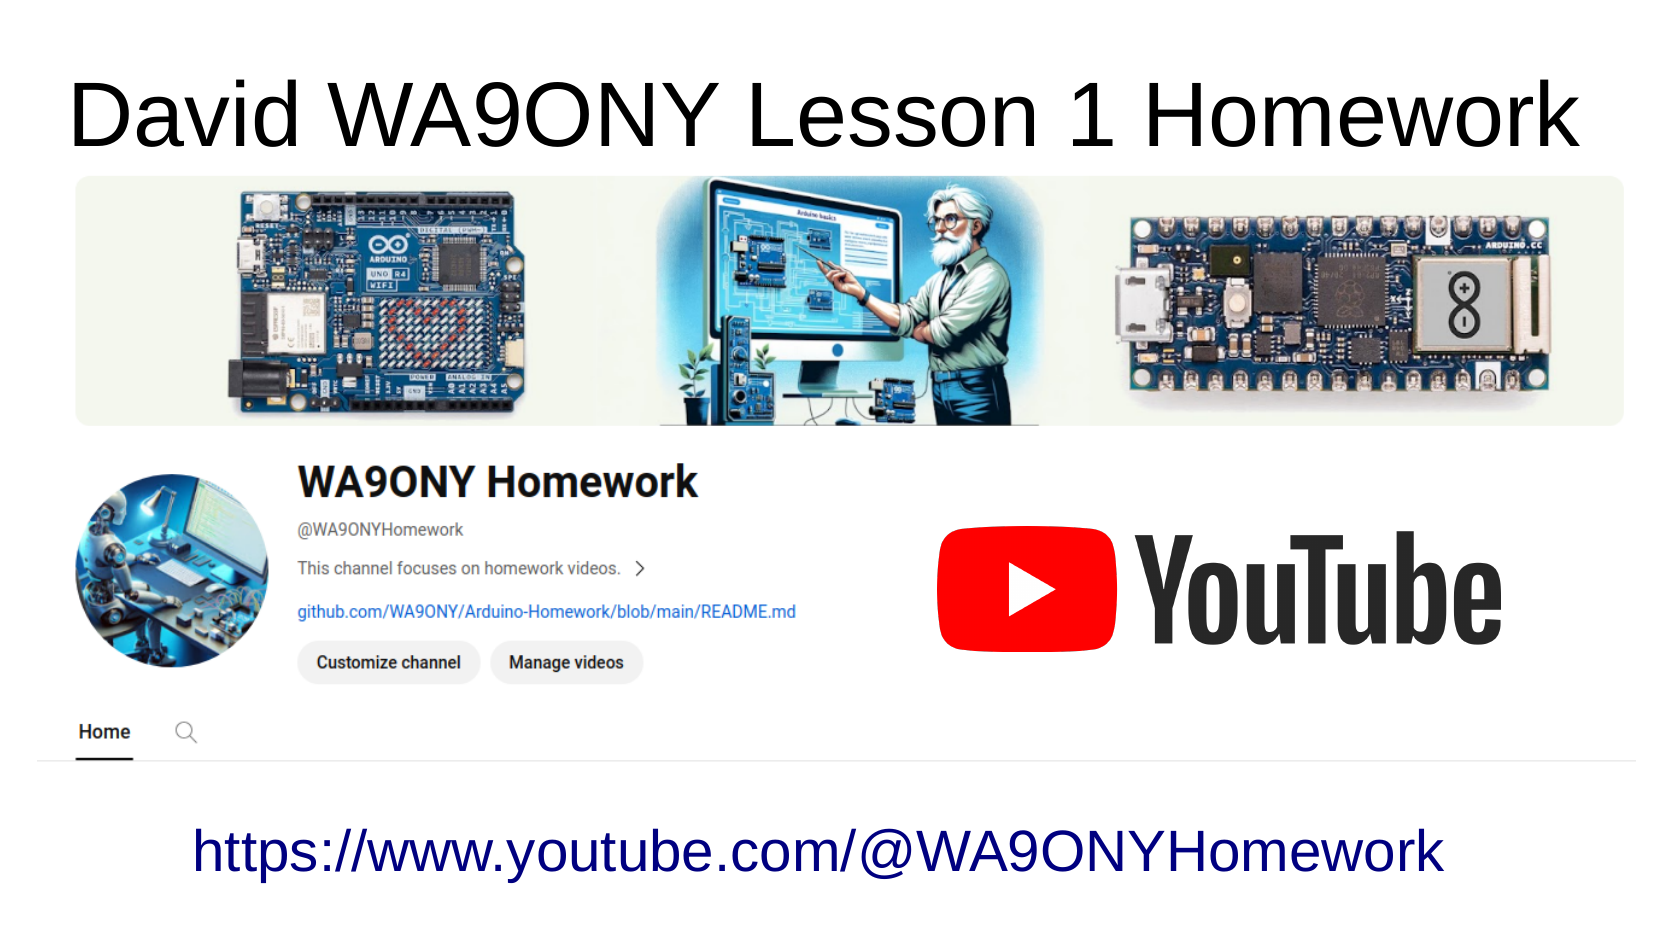

# David WA9ONY Lesson 1 Homework
https://www.youtube.com/@WA9ONYHomework